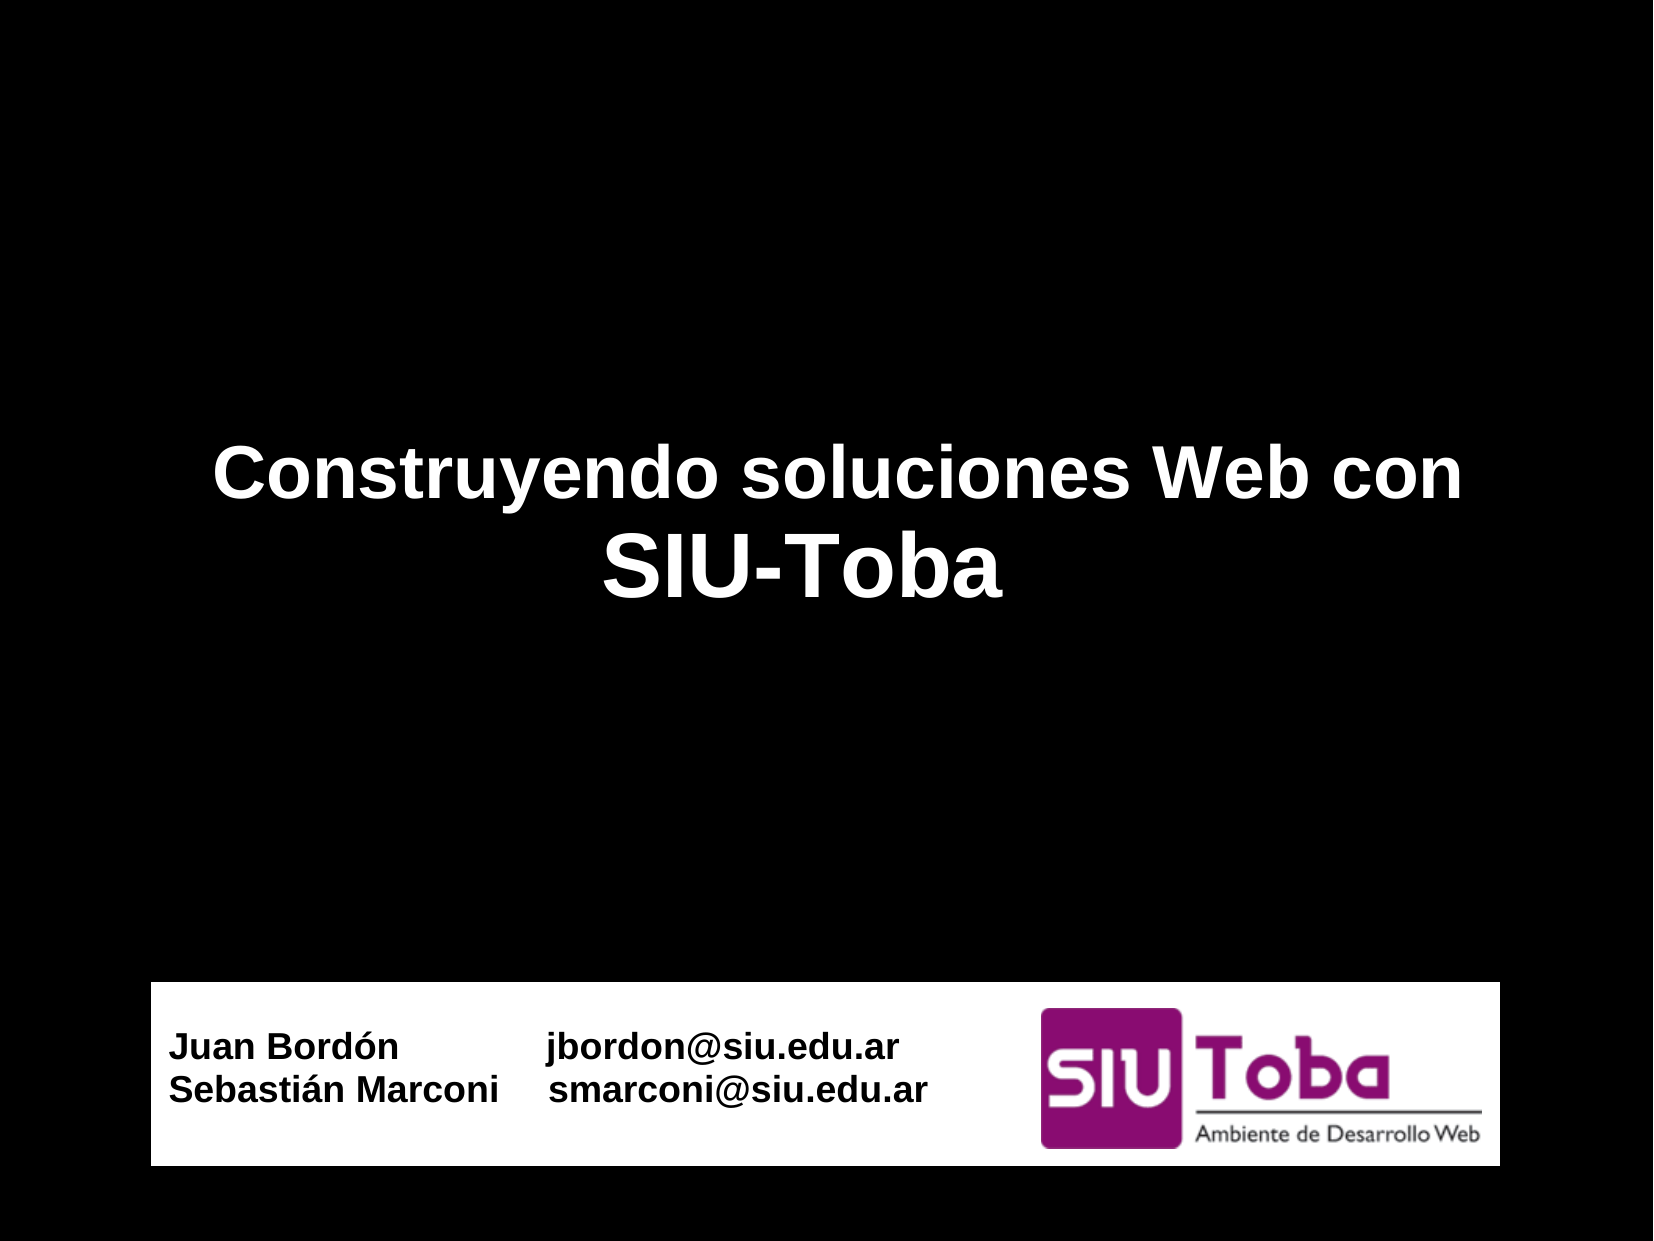

Construyendo soluciones Web con SIU-Toba
Juan Bordón jbordon@siu.edu.ar
Sebastián Marconi	 smarconi@siu.edu.ar